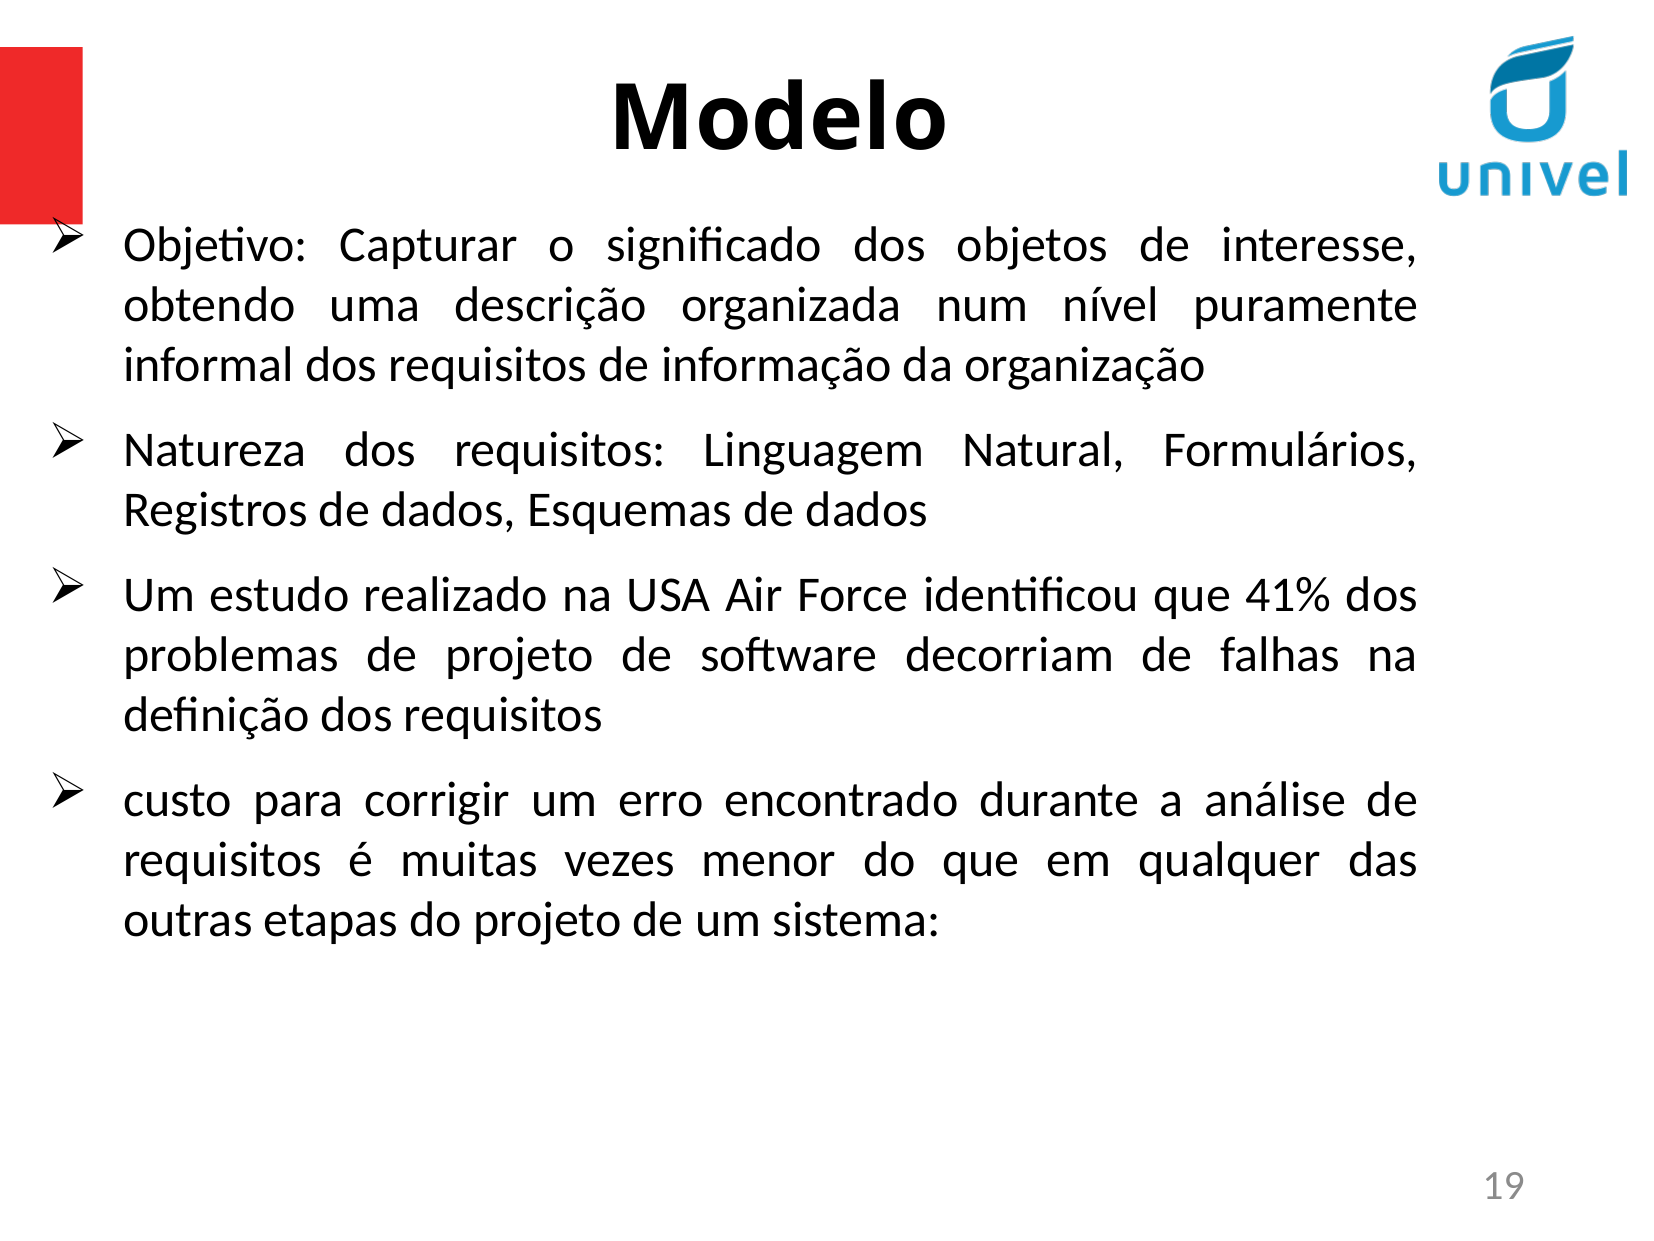

# Modelo
Objetivo: Capturar o significado dos objetos de interesse, obtendo uma descrição organizada num nível puramente informal dos requisitos de informação da organização
Natureza dos requisitos: Linguagem Natural, Formulários, Registros de dados, Esquemas de dados
Um estudo realizado na USA Air Force identificou que 41% dos problemas de projeto de software decorriam de falhas na definição dos requisitos
custo para corrigir um erro encontrado durante a análise de requisitos é muitas vezes menor do que em qualquer das outras etapas do projeto de um sistema: